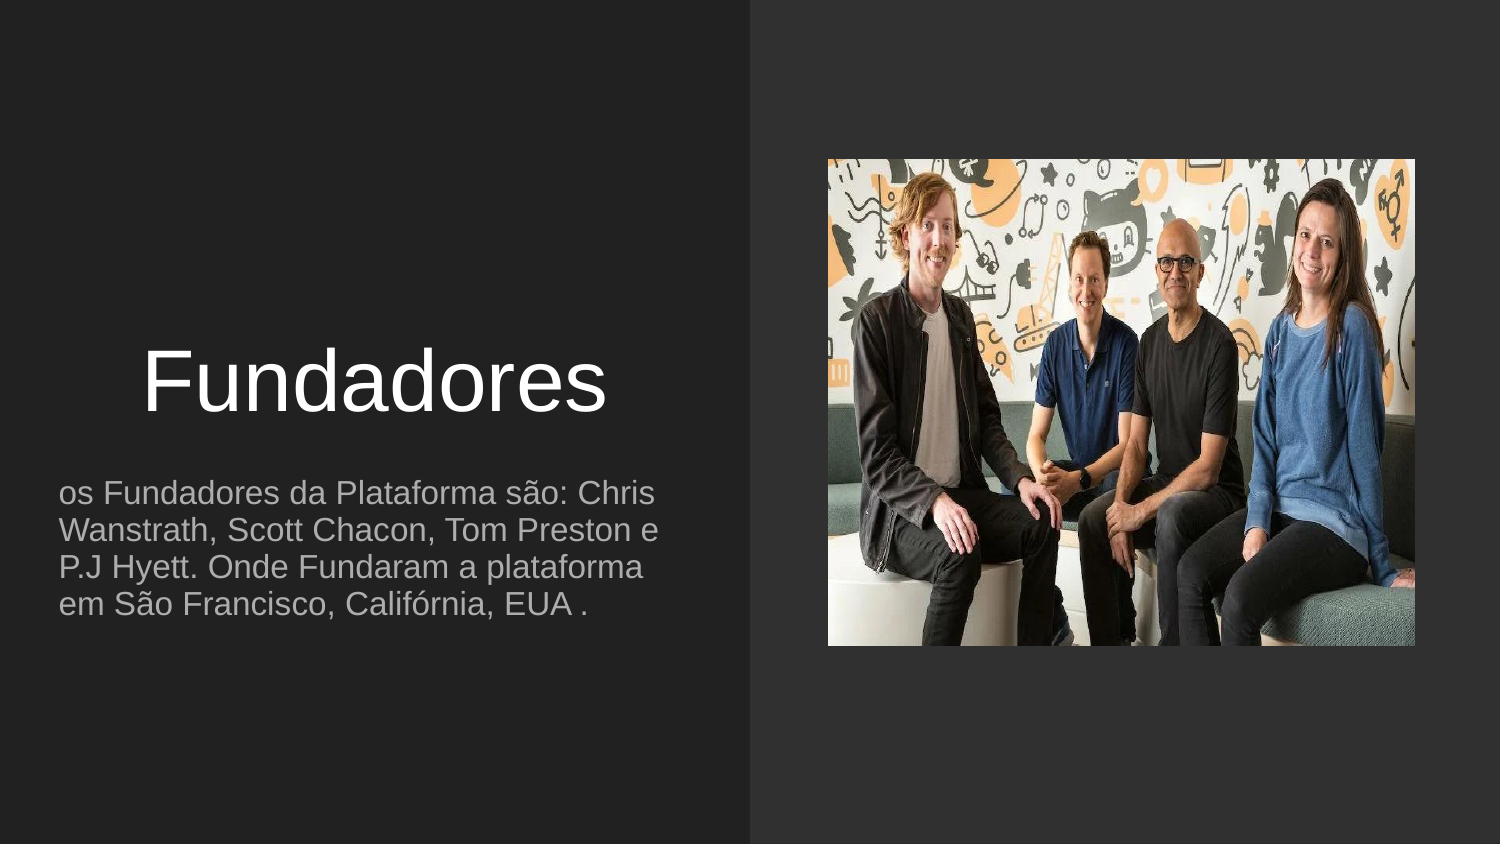

# Fundadores
os Fundadores da Plataforma são: Chris Wanstrath, Scott Chacon, Tom Preston e P.J Hyett. Onde Fundaram a plataforma em São Francisco, Califórnia, EUA .